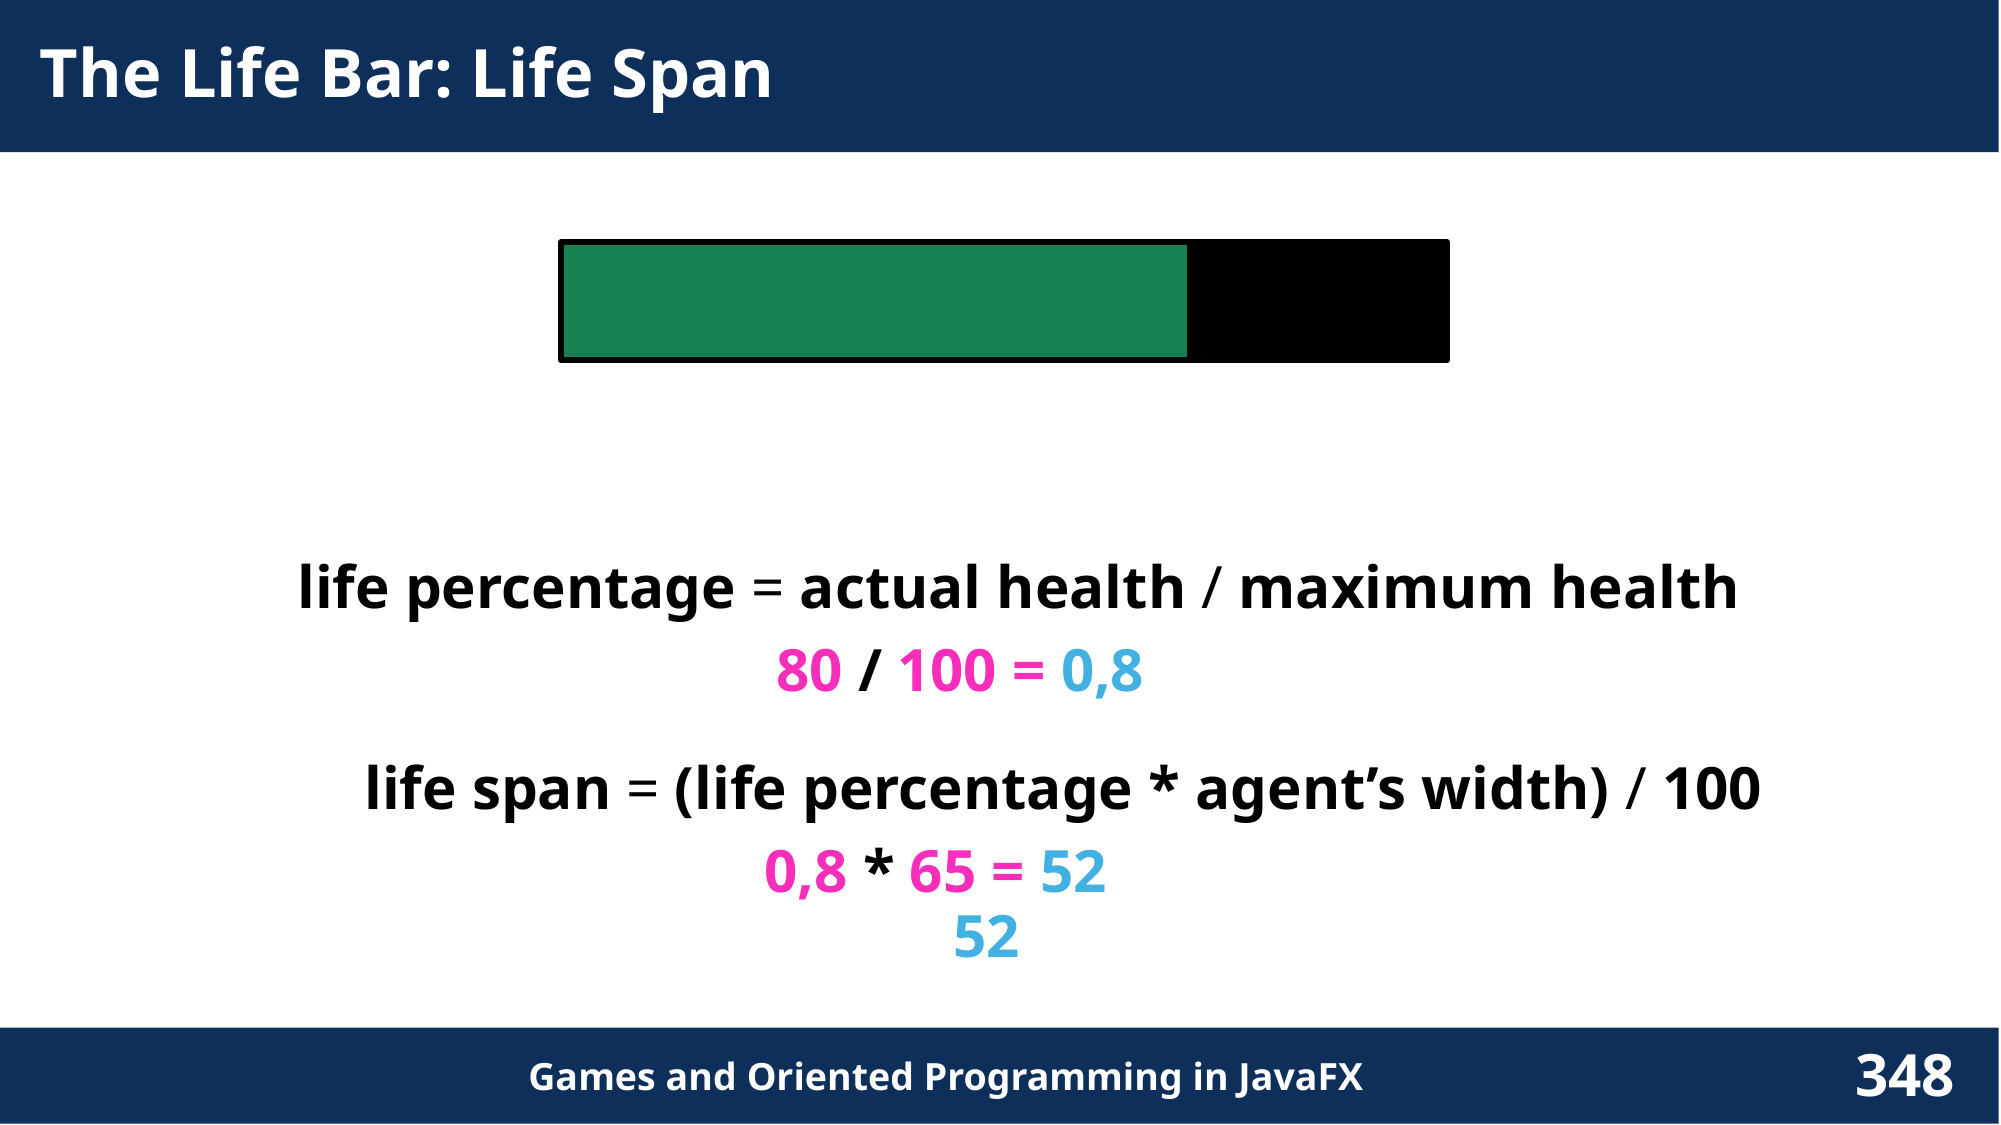

The Life Bar: Life Span
life percentage = actual health / maximum health
80 / 100 = 0,8
life span = (life percentage * agent’s width) / 100
0,8 * 65 = 52
52